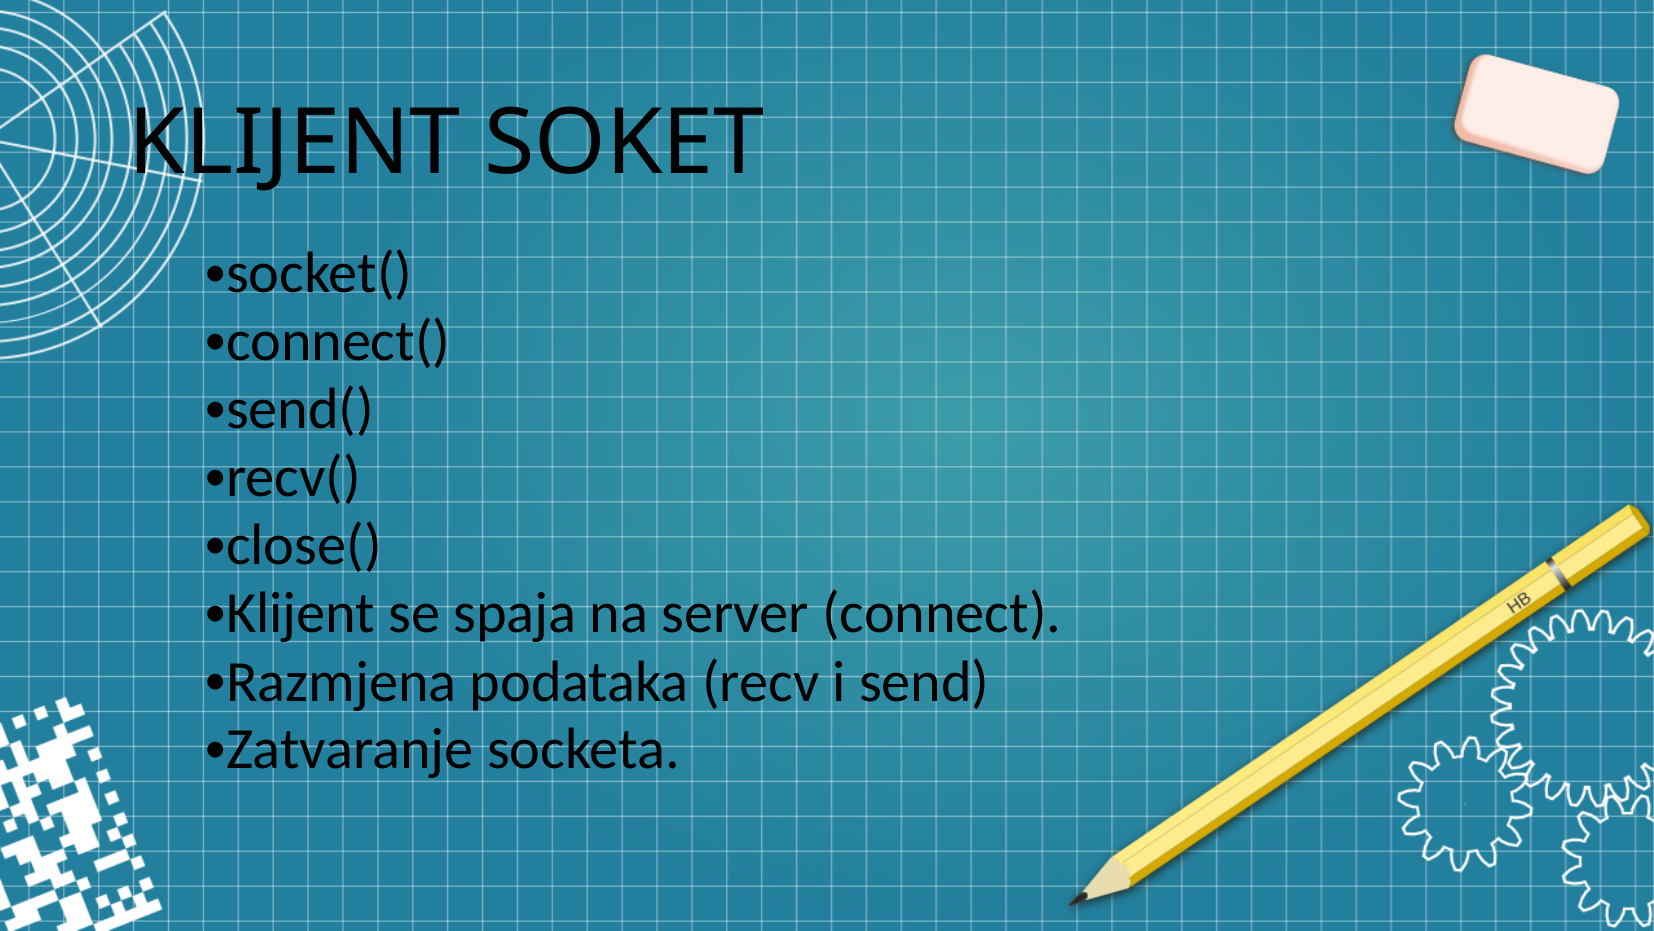

# KLIJENT SOKET
socket()
connect()
send()
recv()
close()
Klijent se spaja na server (connect).
Razmjena podataka (recv i send)
Zatvaranje socketa.